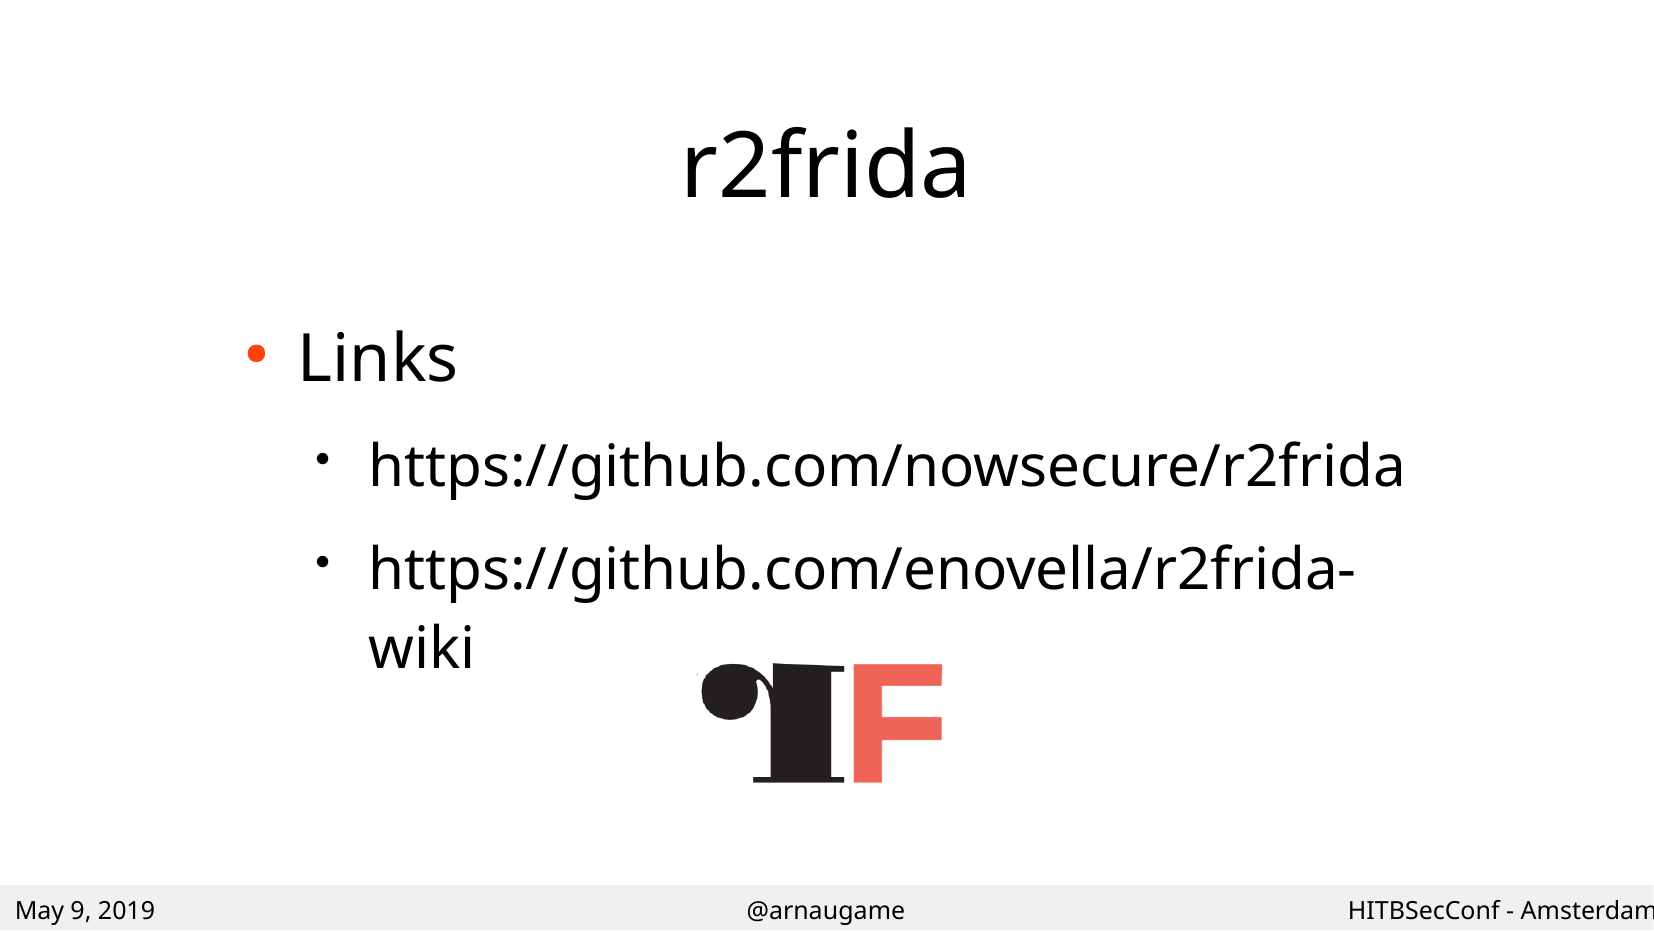

# r2frida
Links
https://github.com/nowsecure/r2frida
https://github.com/enovella/r2frida-wiki
May 9, 2019
@arnaugamez
HITBSecConf - Amsterdam